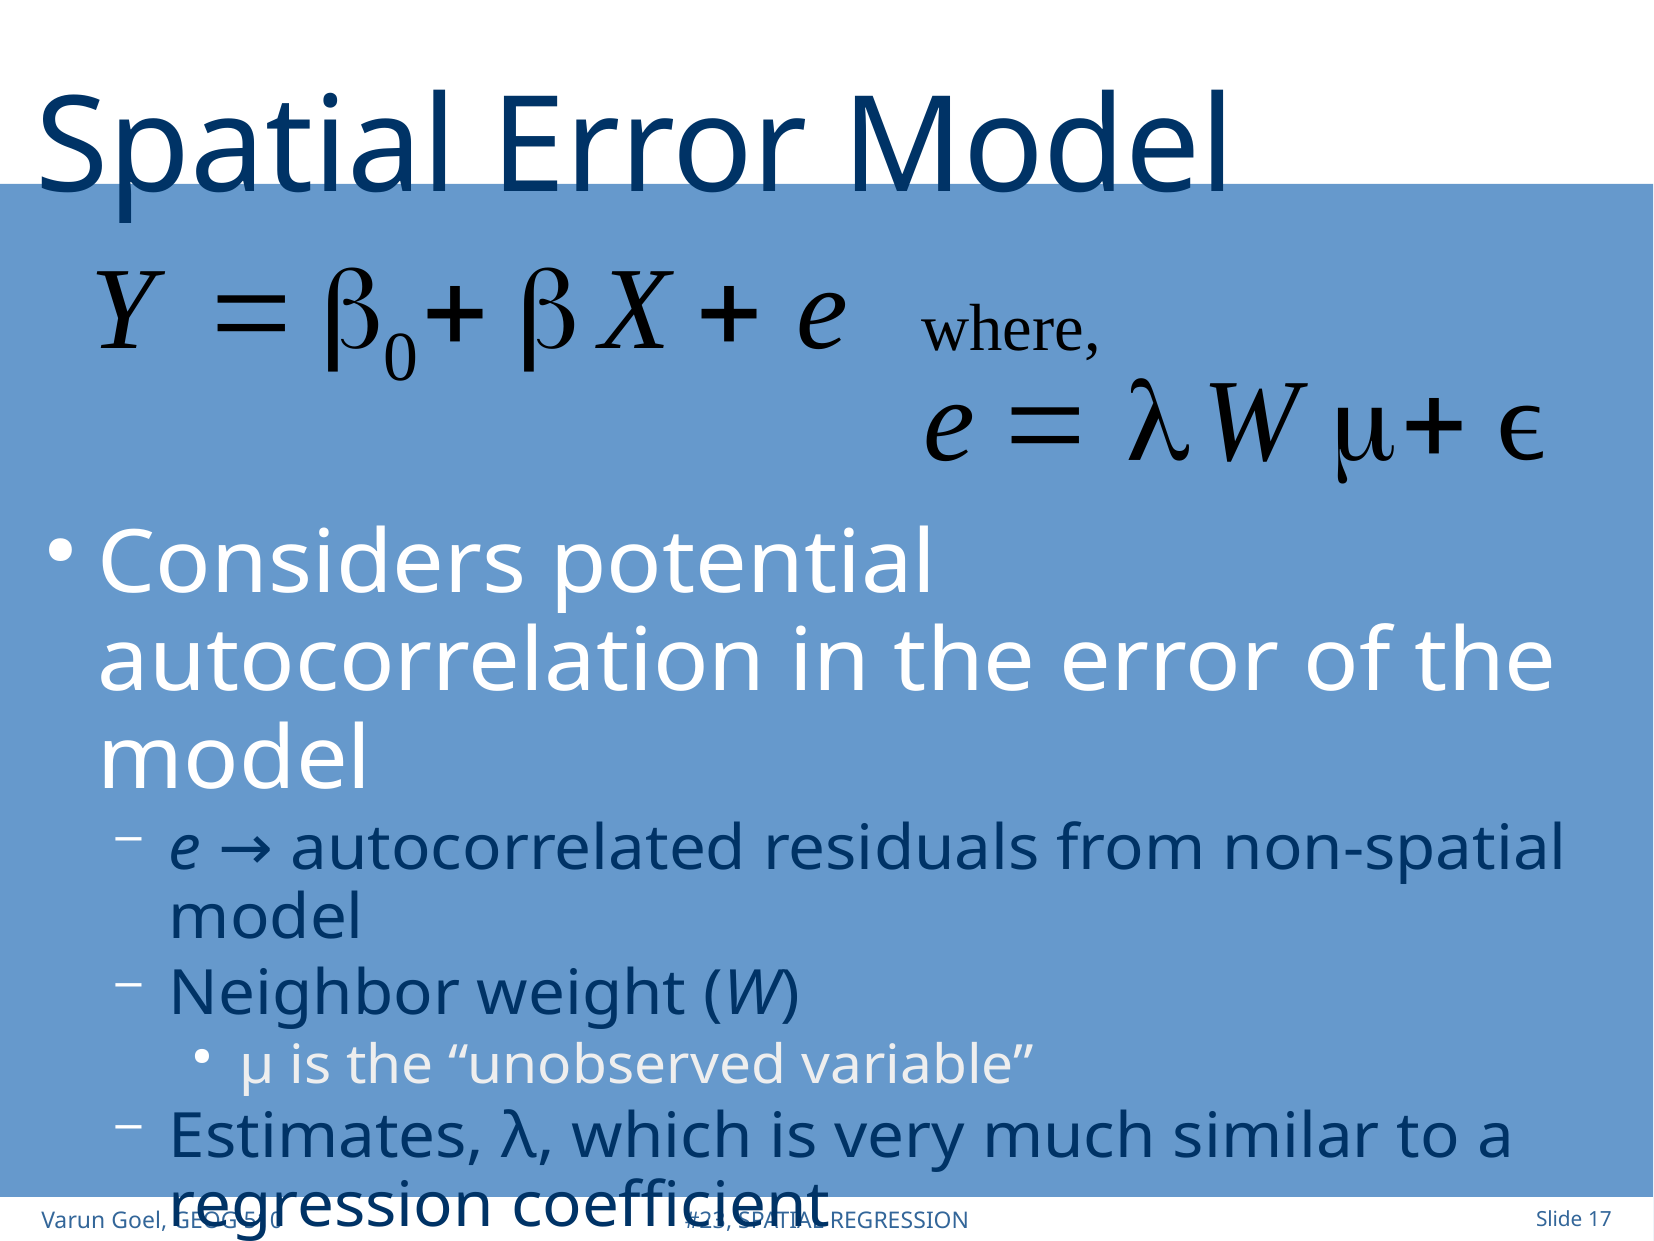

# Spatial Error Model
Considers potential autocorrelation in the error of the model
e → autocorrelated residuals from non-spatial model
Neighbor weight (W)
μ is the “unobserved variable”
Estimates, λ, which is very much similar to a regression coefficient
where,
#23, SPATIAL REGRESSION
17